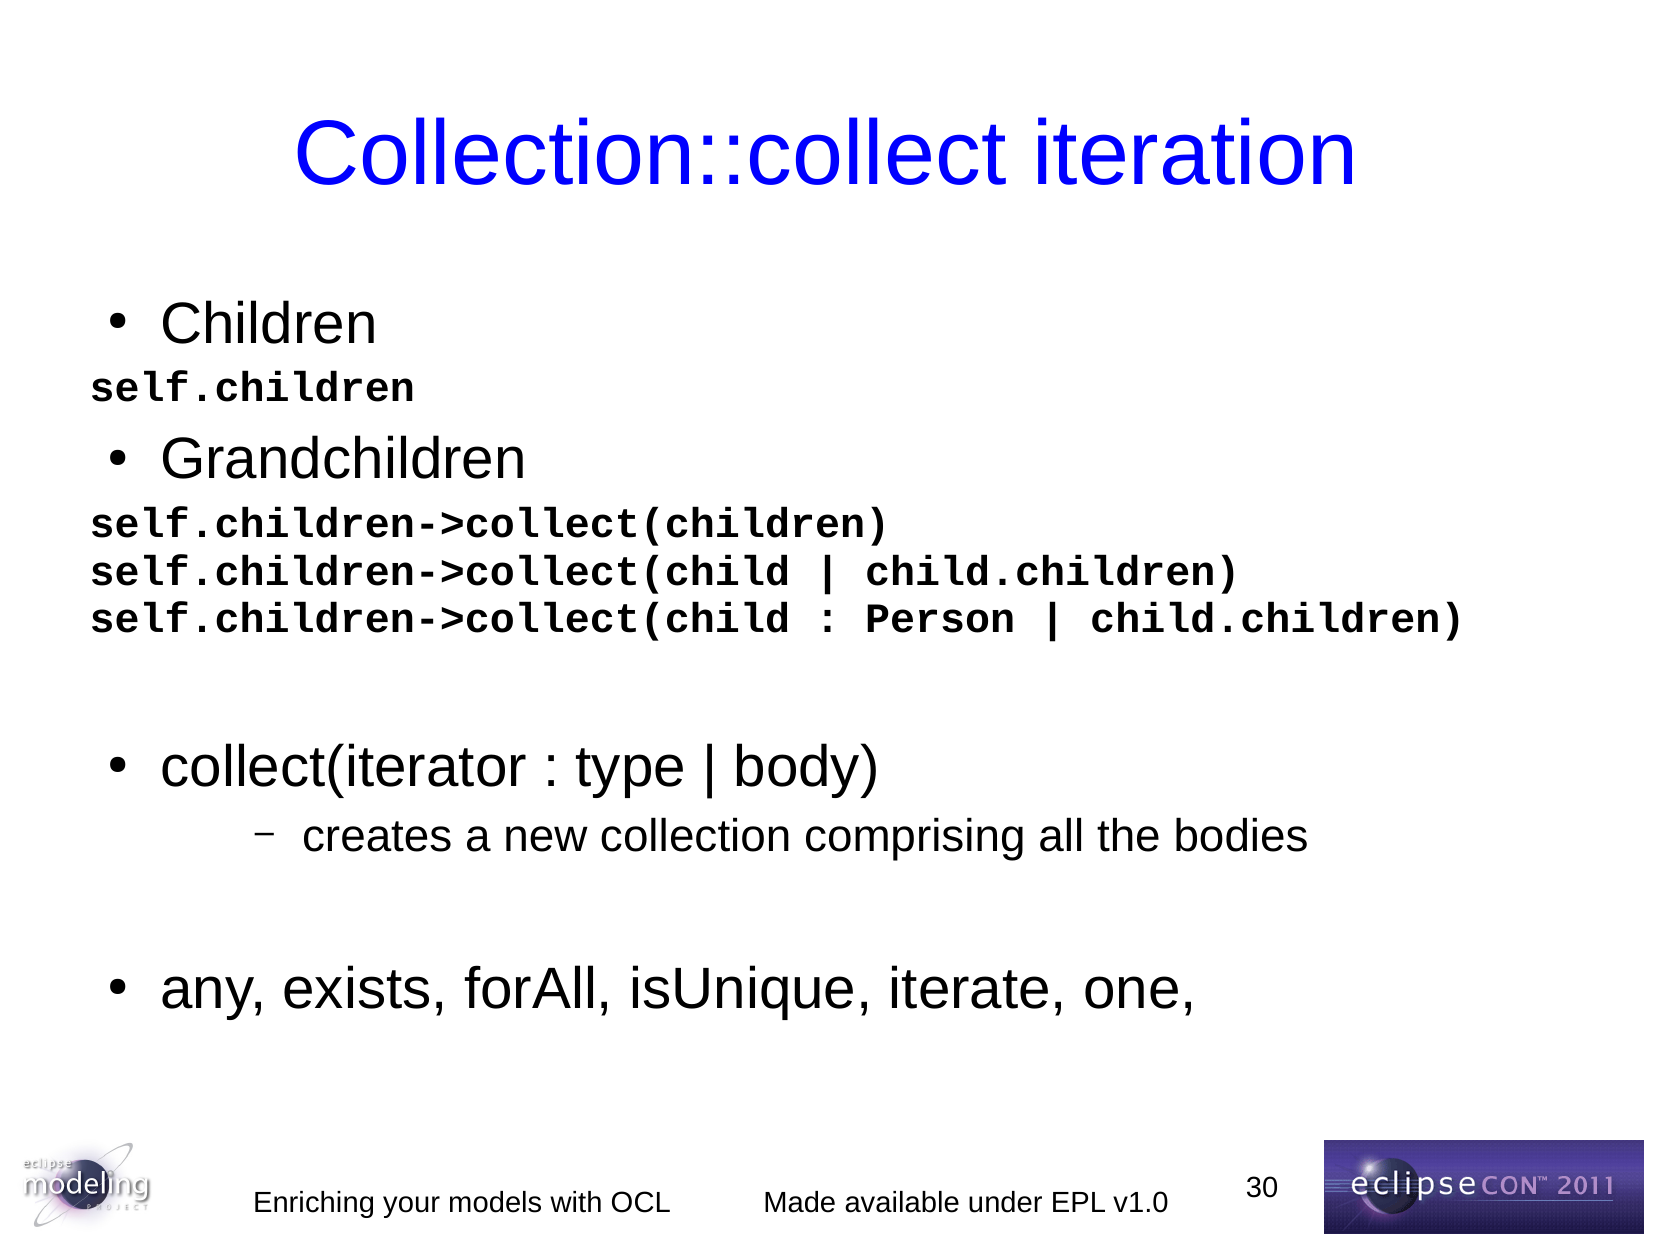

# Collection::collect iteration
Children
self.children
Grandchildren
self.children->collect(children)
self.children->collect(child | child.children)
self.children->collect(child : Person | child.children)
collect(iterator : type | body)
creates a new collection comprising all the bodies
any, exists, forAll, isUnique, iterate, one,
30
Enriching your models with OCL